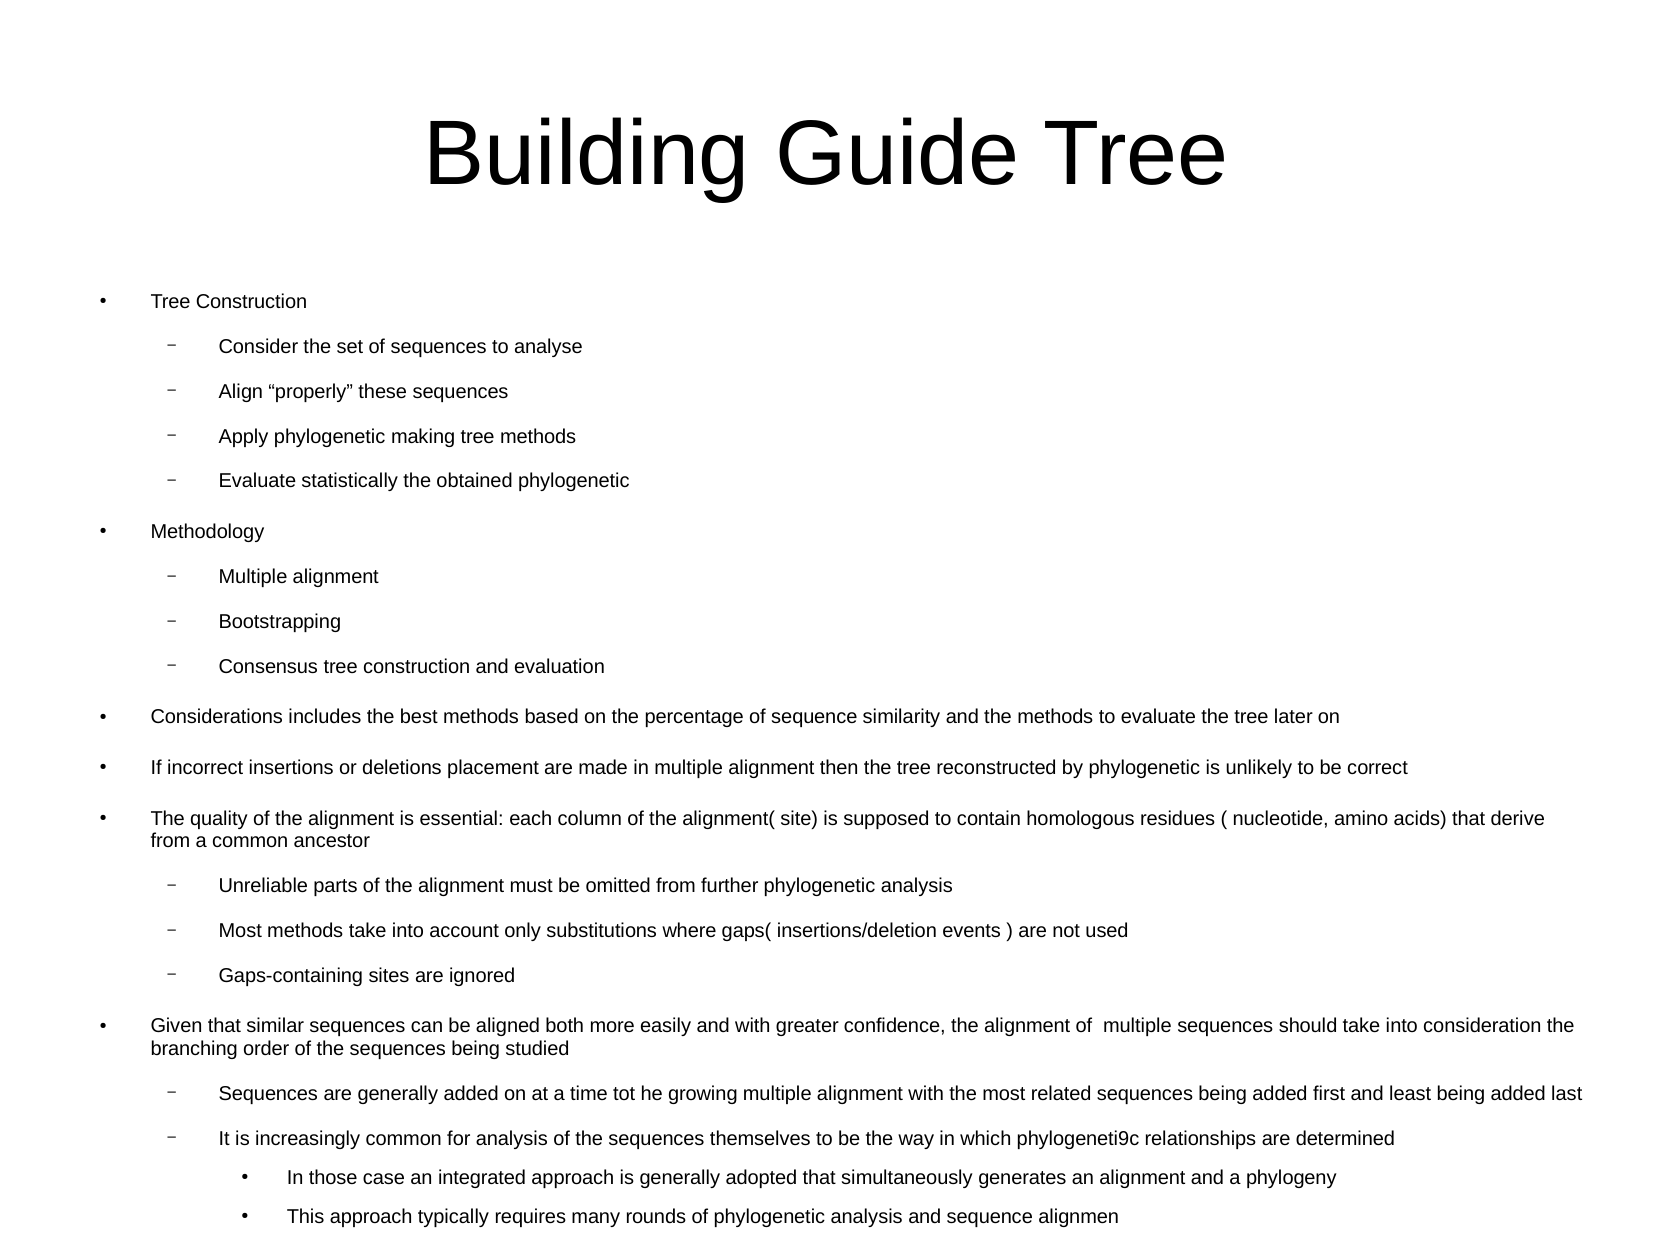

# Building Guide Tree
Tree Construction
Consider the set of sequences to analyse
Align “properly” these sequences
Apply phylogenetic making tree methods
Evaluate statistically the obtained phylogenetic
Methodology
Multiple alignment
Bootstrapping
Consensus tree construction and evaluation
Considerations includes the best methods based on the percentage of sequence similarity and the methods to evaluate the tree later on
If incorrect insertions or deletions placement are made in multiple alignment then the tree reconstructed by phylogenetic is unlikely to be correct
The quality of the alignment is essential: each column of the alignment( site) is supposed to contain homologous residues ( nucleotide, amino acids) that derive from a common ancestor
Unreliable parts of the alignment must be omitted from further phylogenetic analysis
Most methods take into account only substitutions where gaps( insertions/deletion events ) are not used
Gaps-containing sites are ignored
Given that similar sequences can be aligned both more easily and with greater confidence, the alignment of multiple sequences should take into consideration the branching order of the sequences being studied
Sequences are generally added on at a time tot he growing multiple alignment with the most related sequences being added first and least being added last
It is increasingly common for analysis of the sequences themselves to be the way in which phylogeneti9c relationships are determined
In those case an integrated approach is generally adopted that simultaneously generates an alignment and a phylogeny
This approach typically requires many rounds of phylogenetic analysis and sequence alignmen